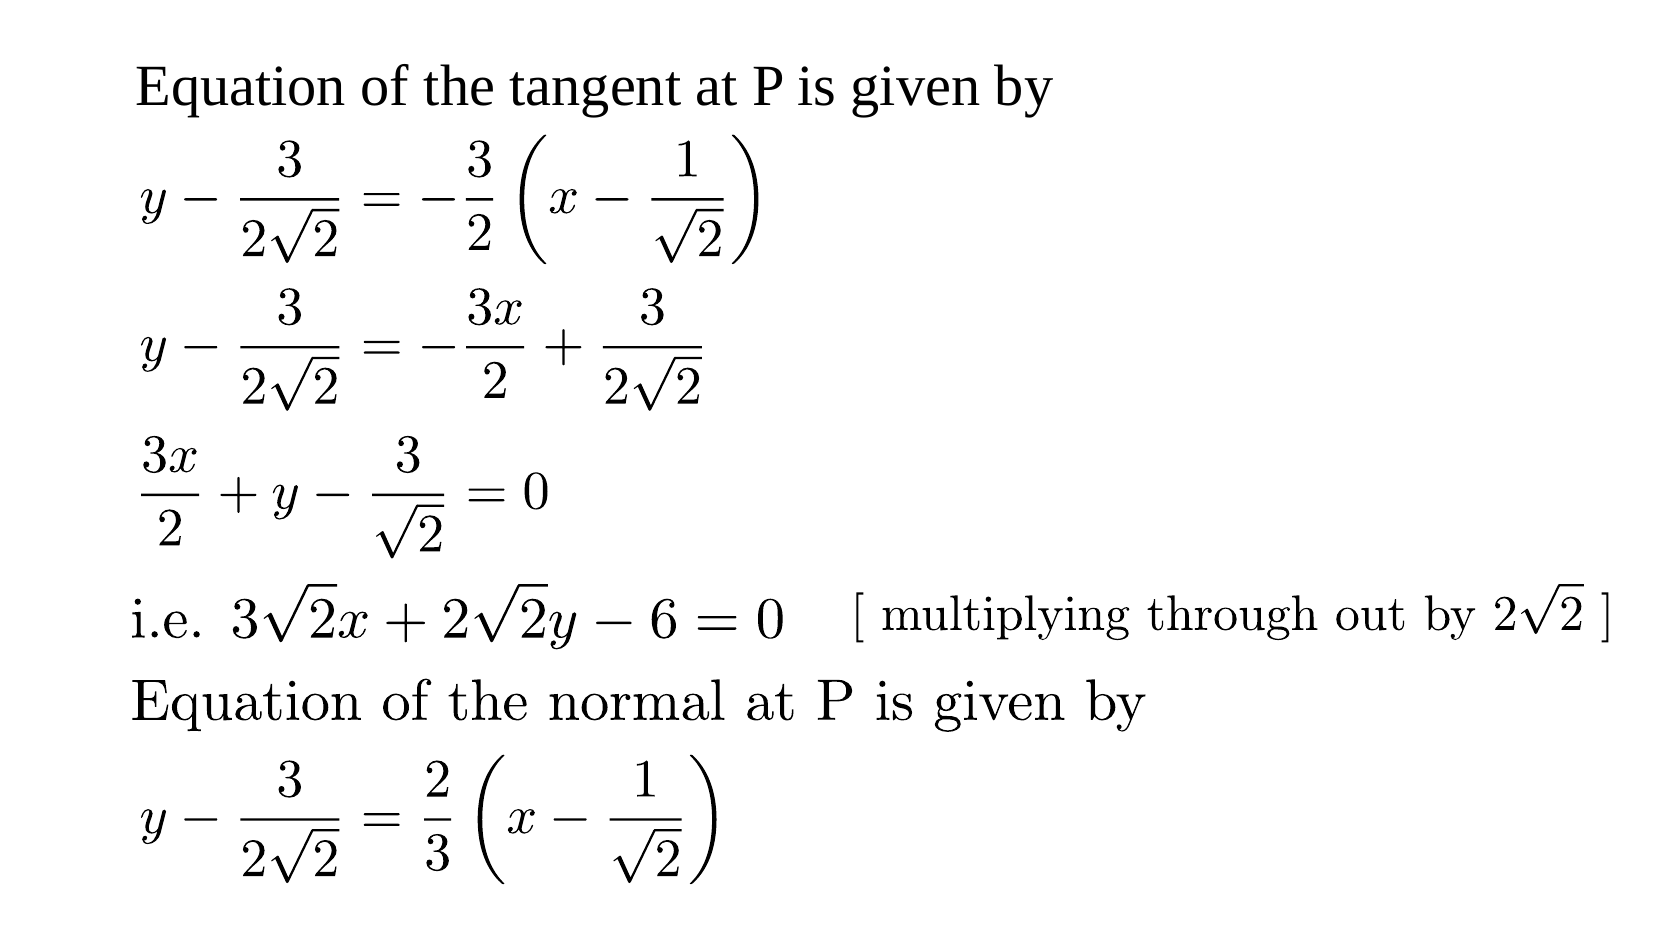

# Equation of the tangent at P is given by